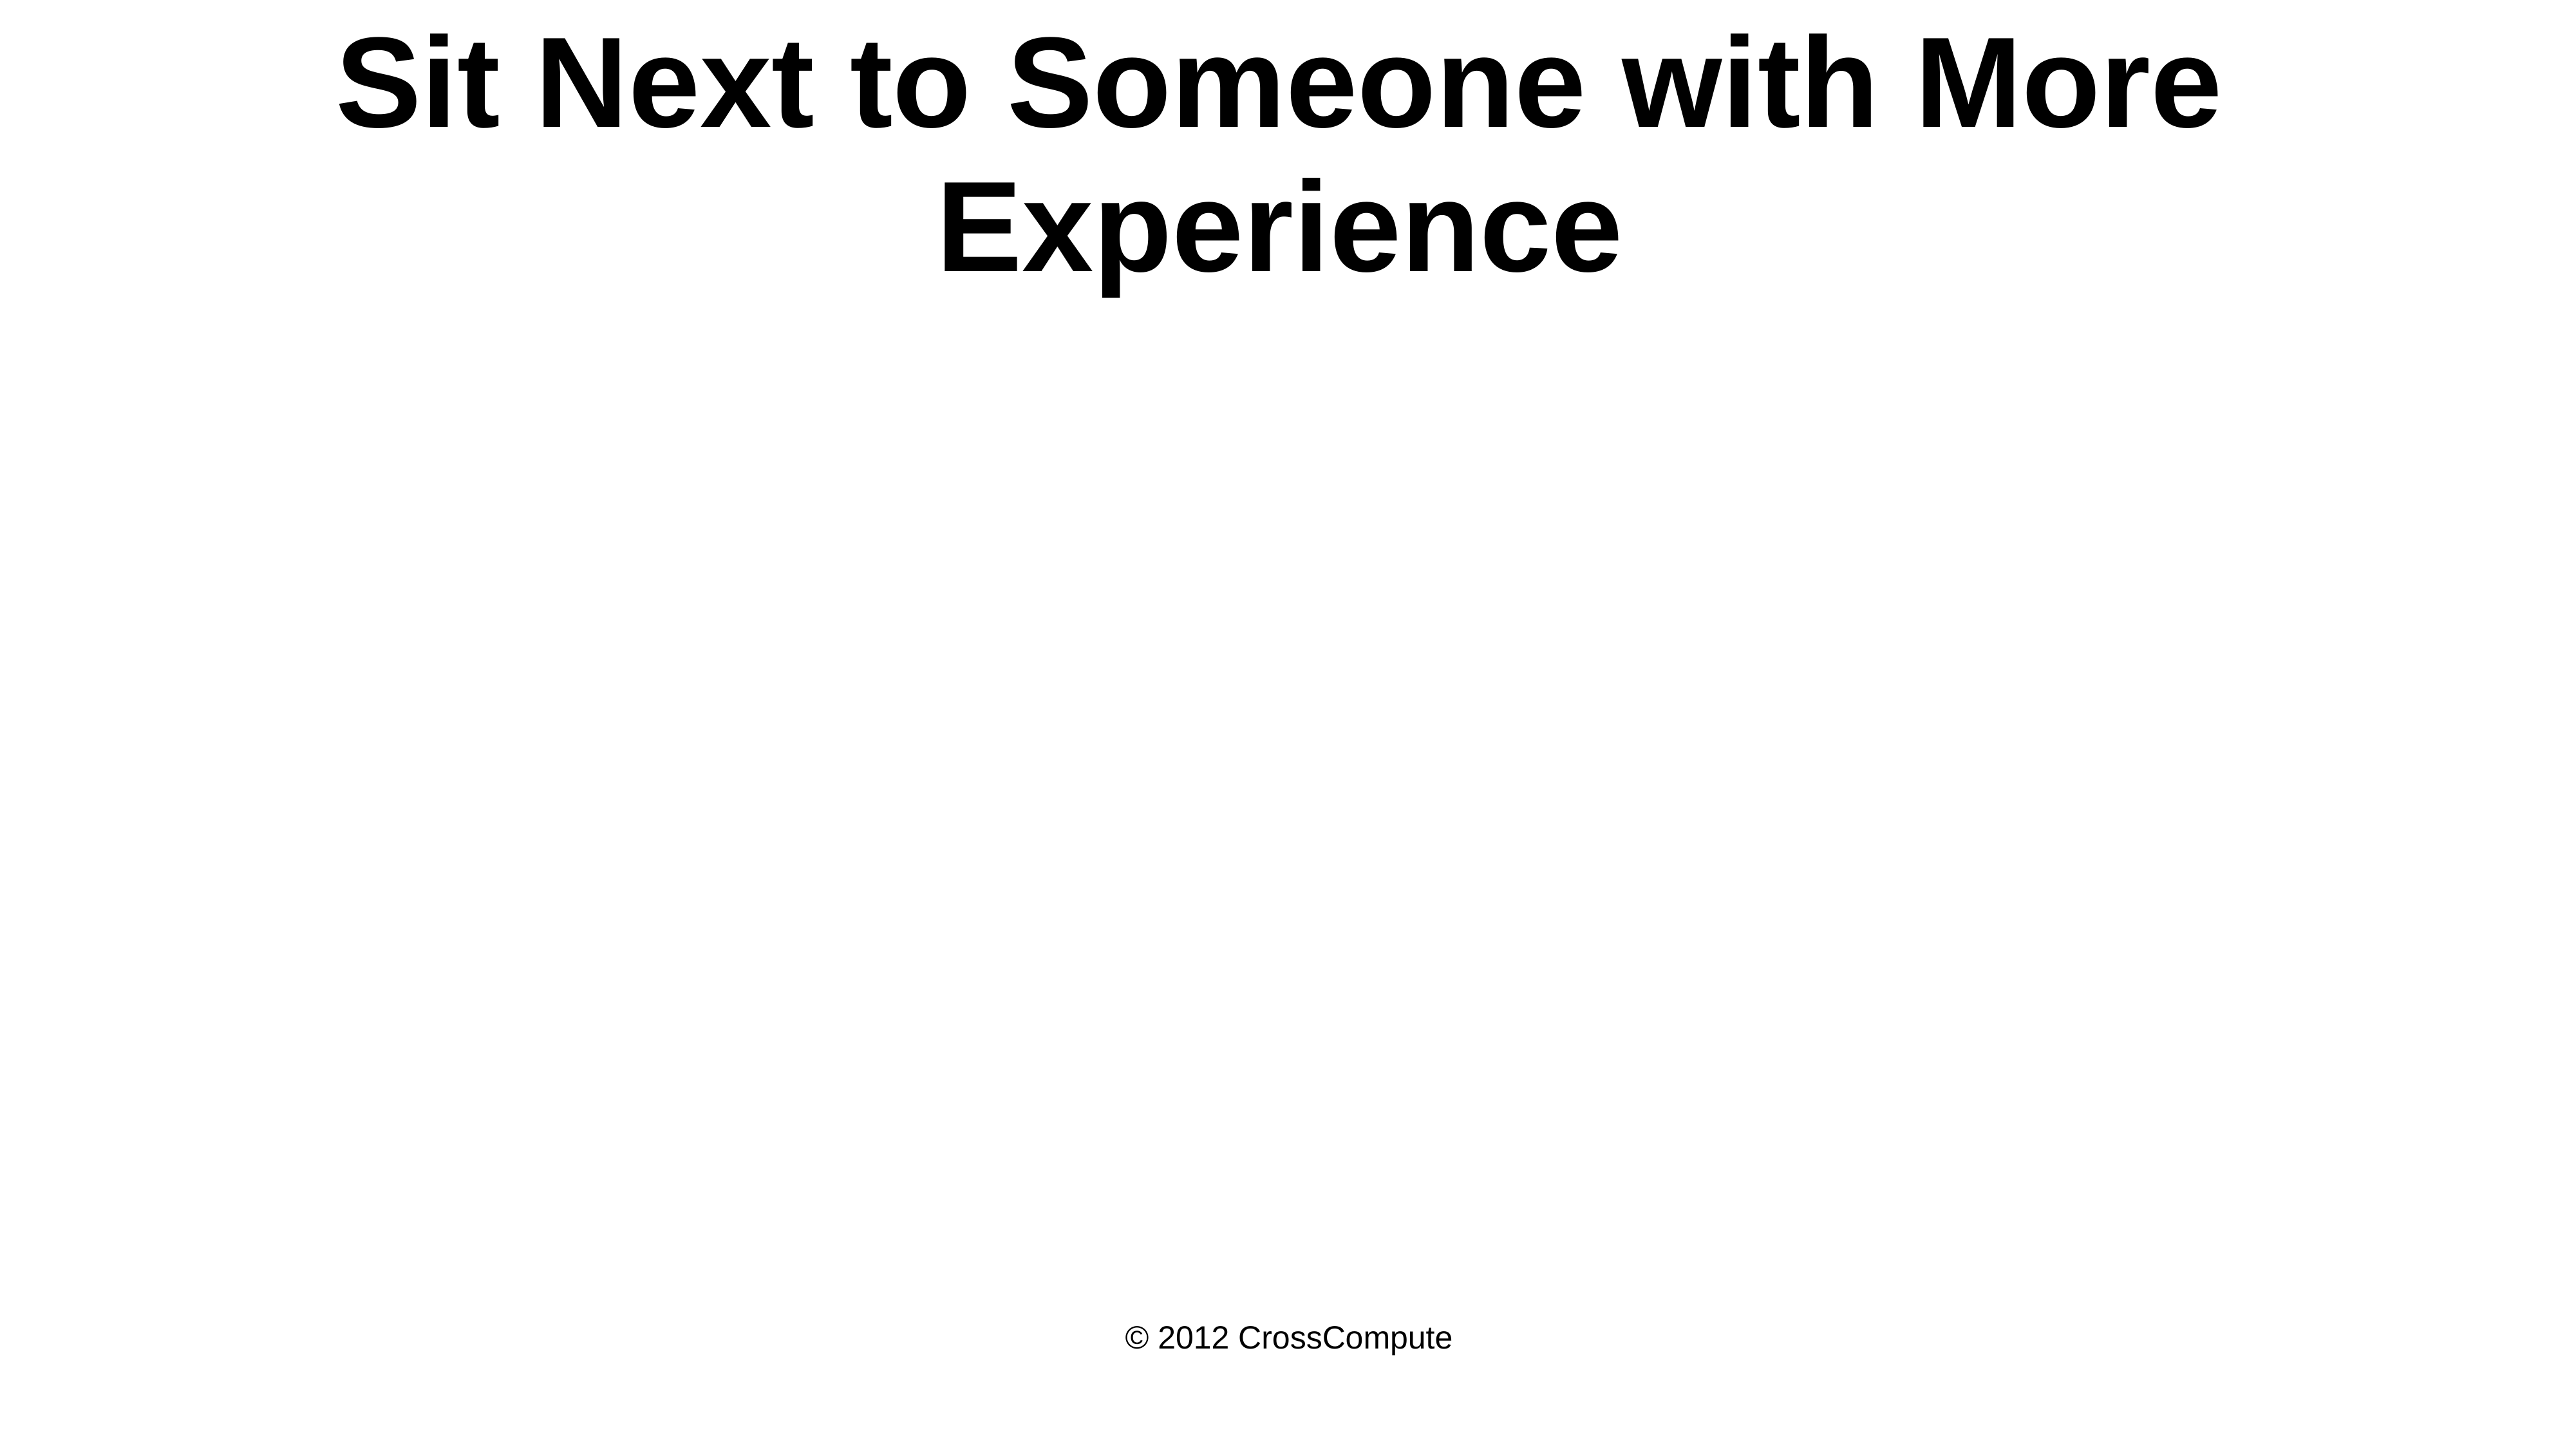

# Sit Next to Someone with More Experience
© 2012 CrossCompute